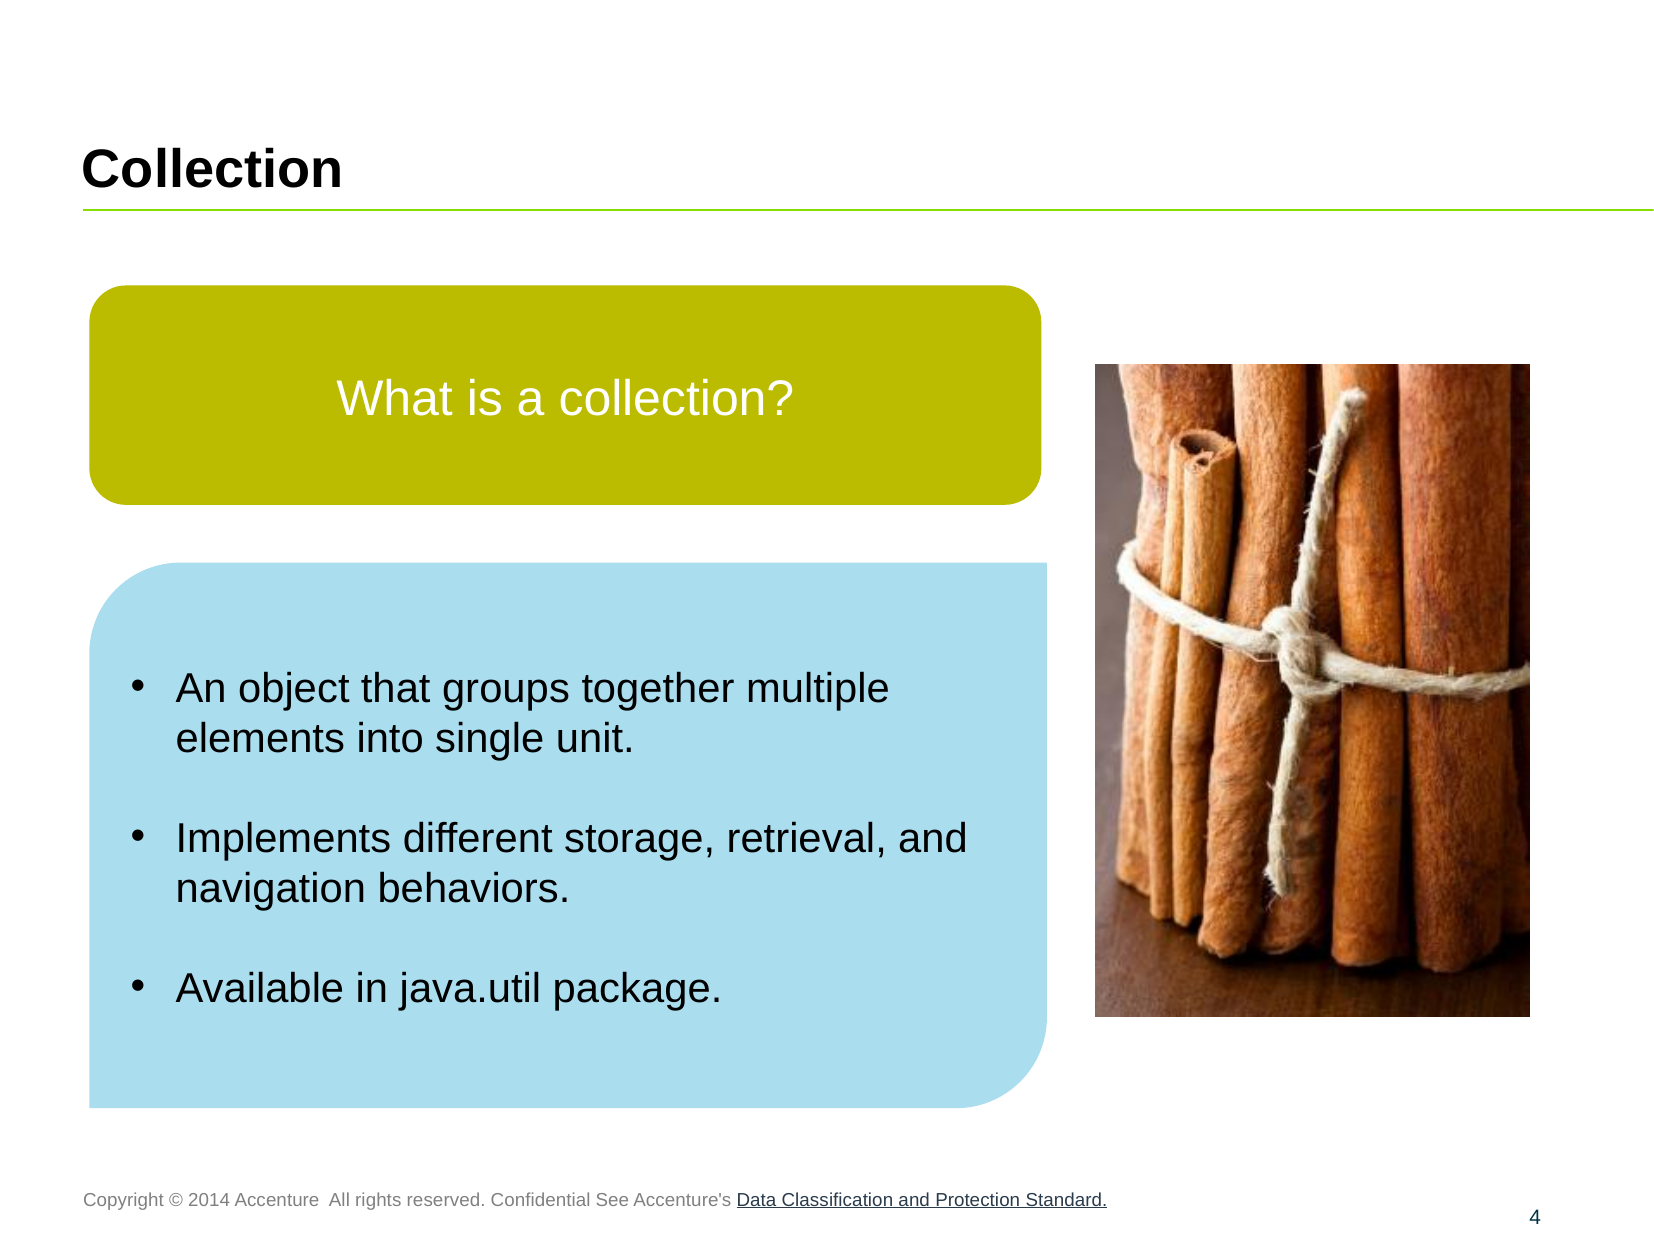

# Collection
What is a collection?
An object that groups together multiple elements into single unit.
Implements different storage, retrieval, and navigation behaviors.
Available in java.util package.
4